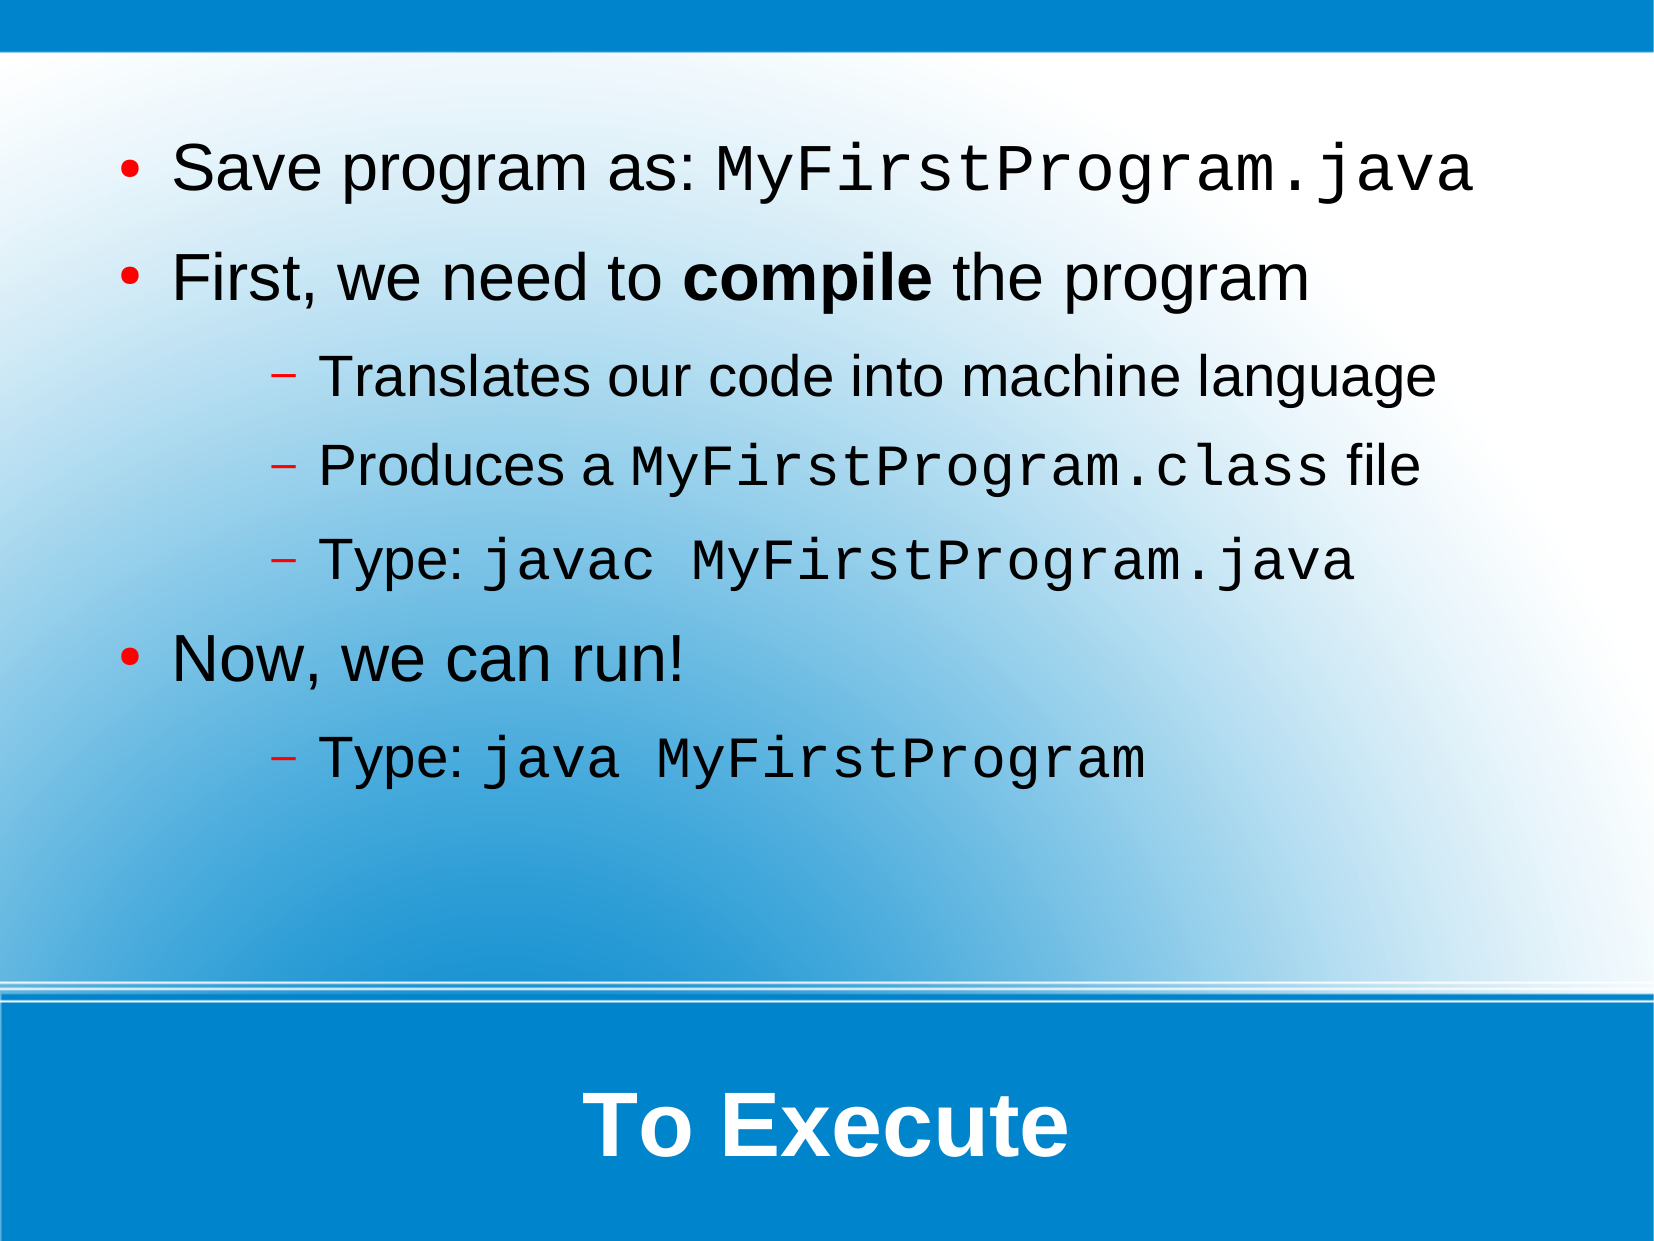

Save program as: MyFirstProgram.java
First, we need to compile the program
Translates our code into machine language
Produces a MyFirstProgram.class file
Type: javac MyFirstProgram.java
Now, we can run!
Type: java MyFirstProgram
# To Execute